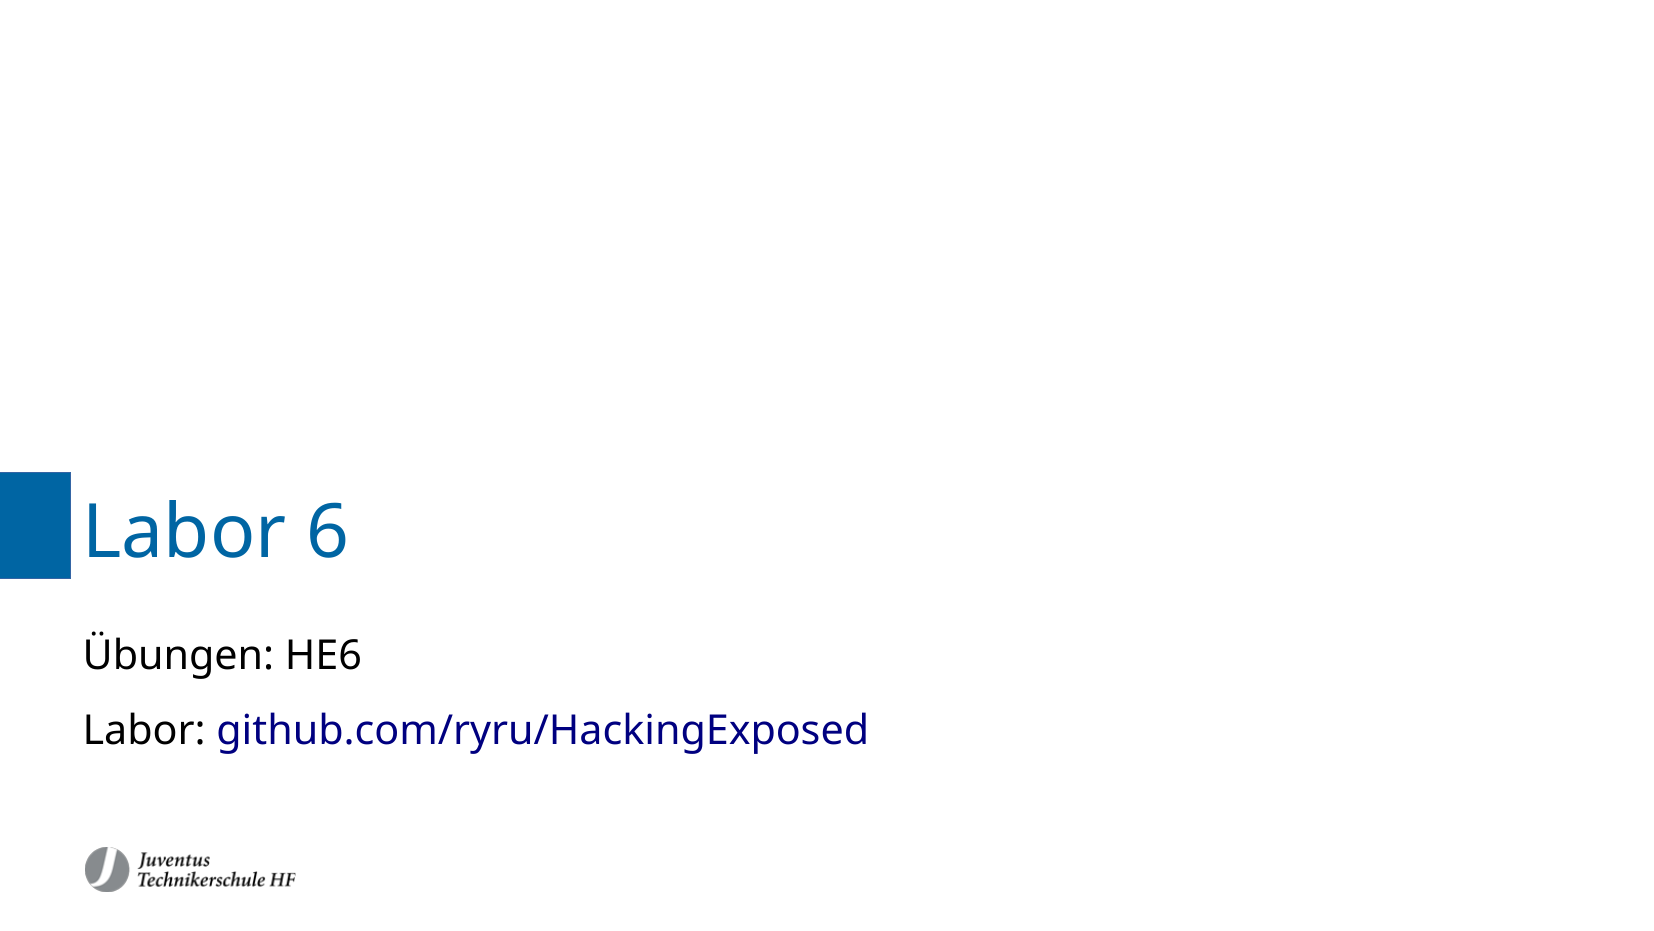

# Labor 6
Übungen: HE6
Labor: github.com/ryru/HackingExposed